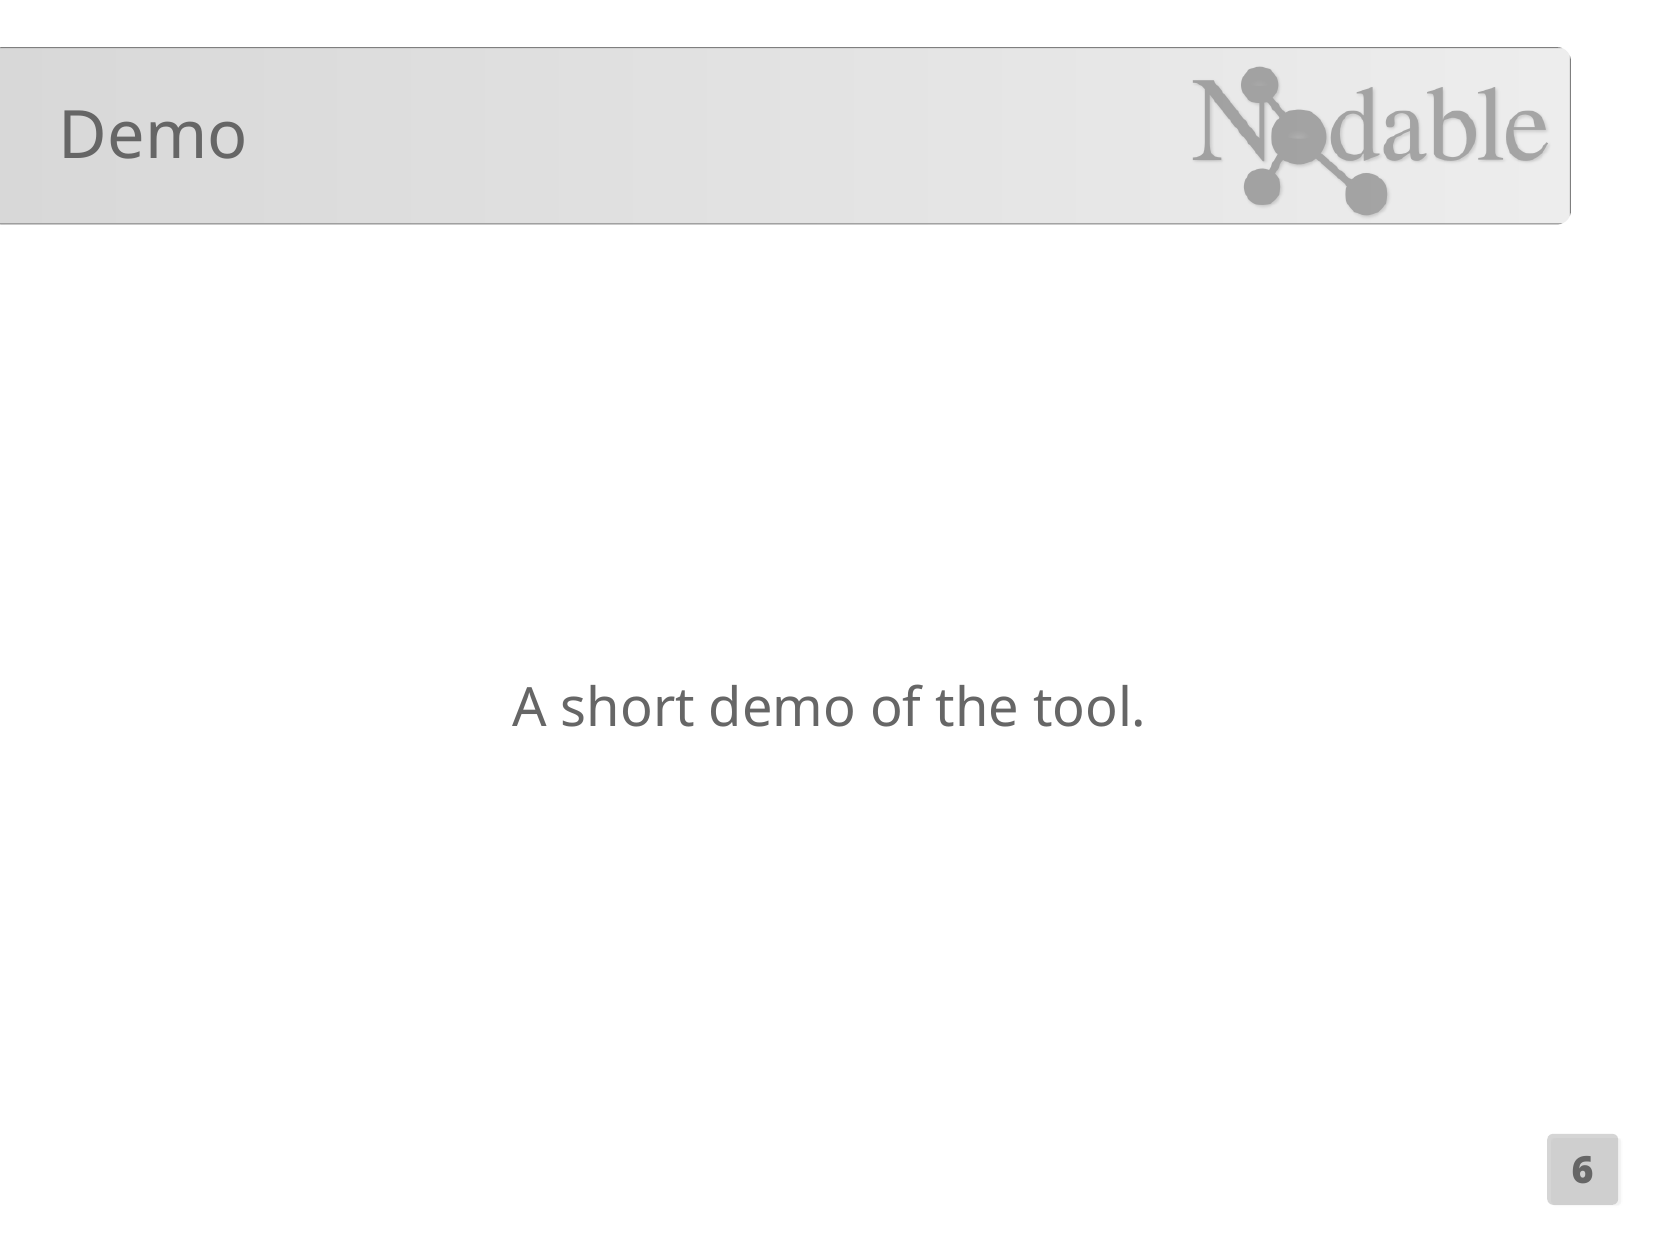

# Demo
A short demo of the tool.
6